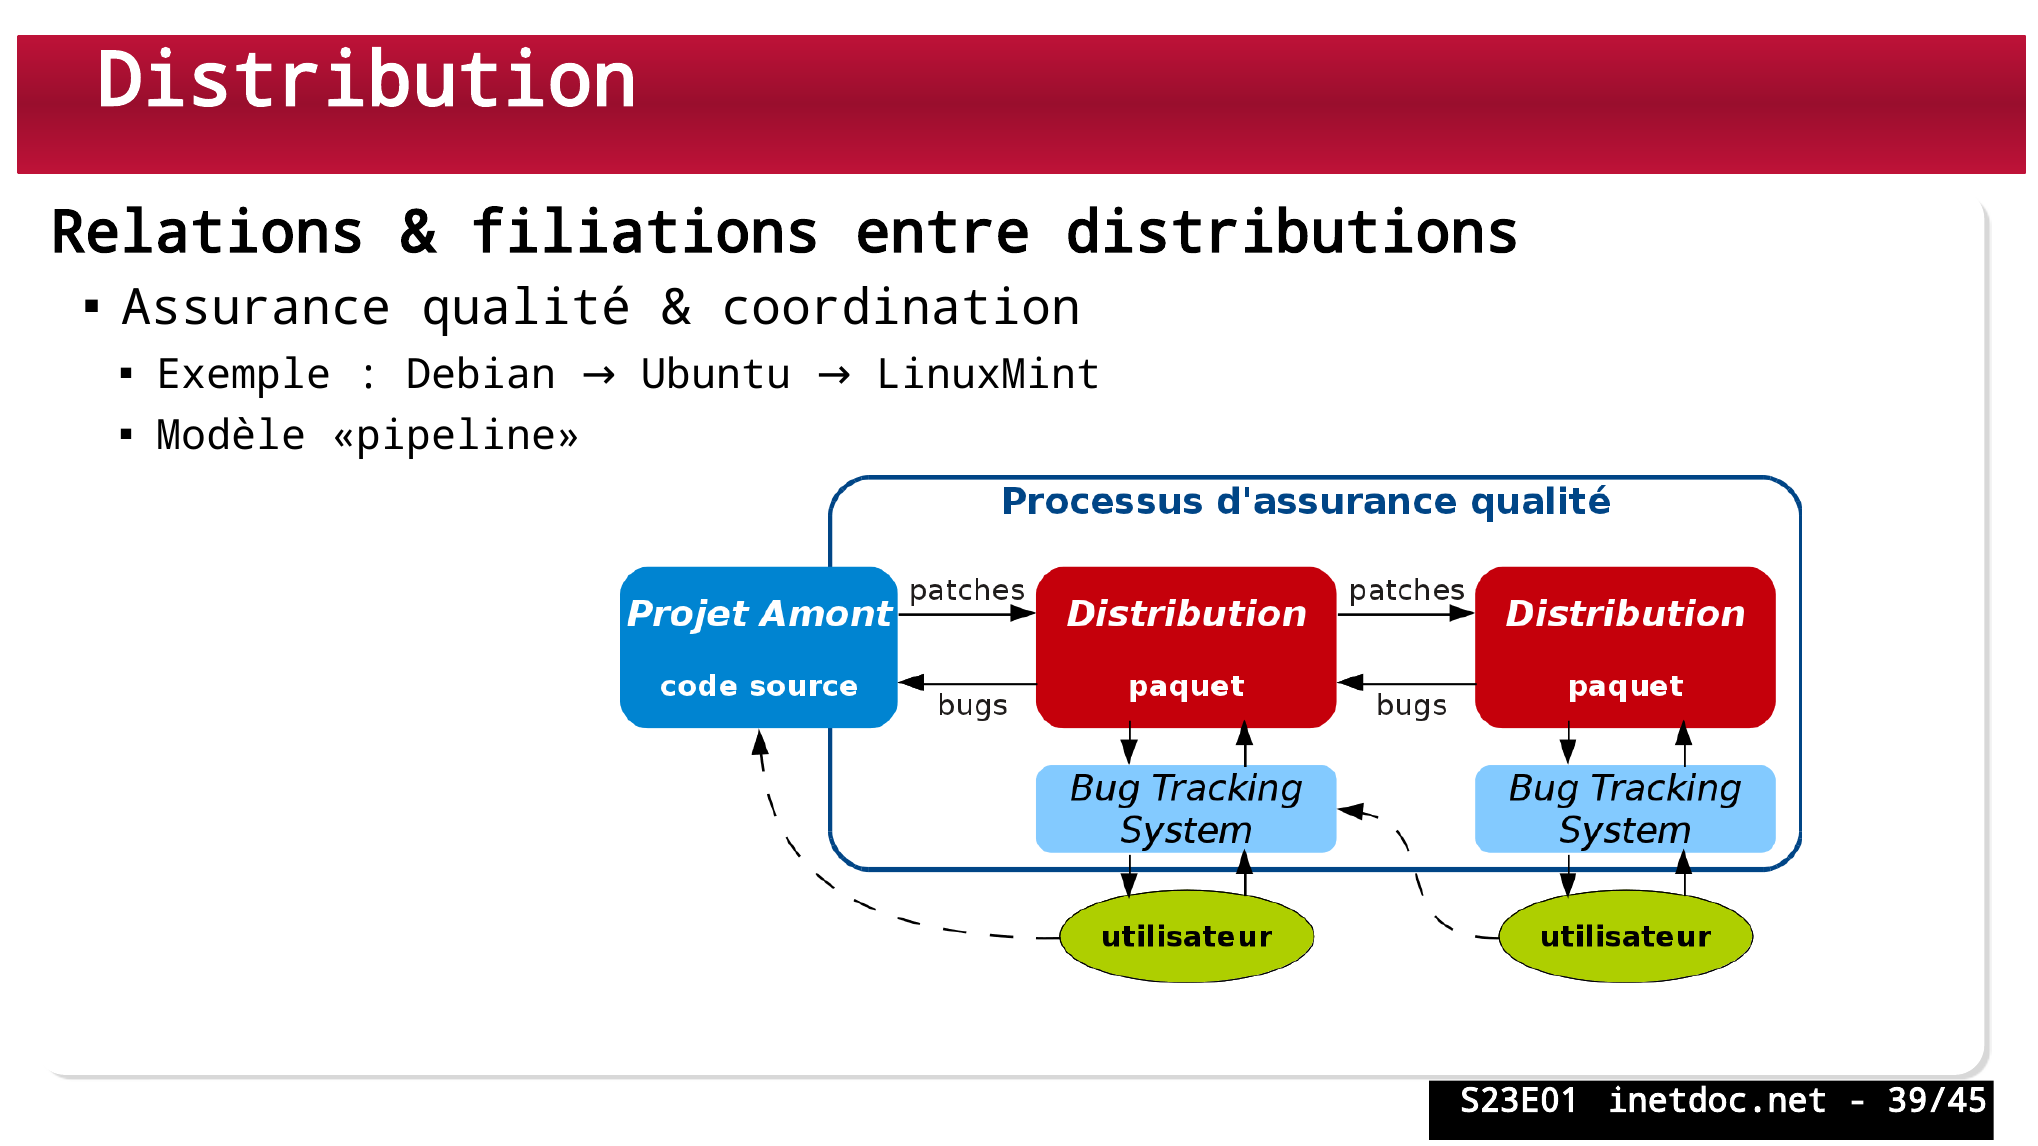

Distribution
Relations & filiations entre distributions
Assurance qualité & coordination
Exemple : Debian → Ubuntu → LinuxMint
Modèle «pipeline»
S23E01	inetdoc.net - /45